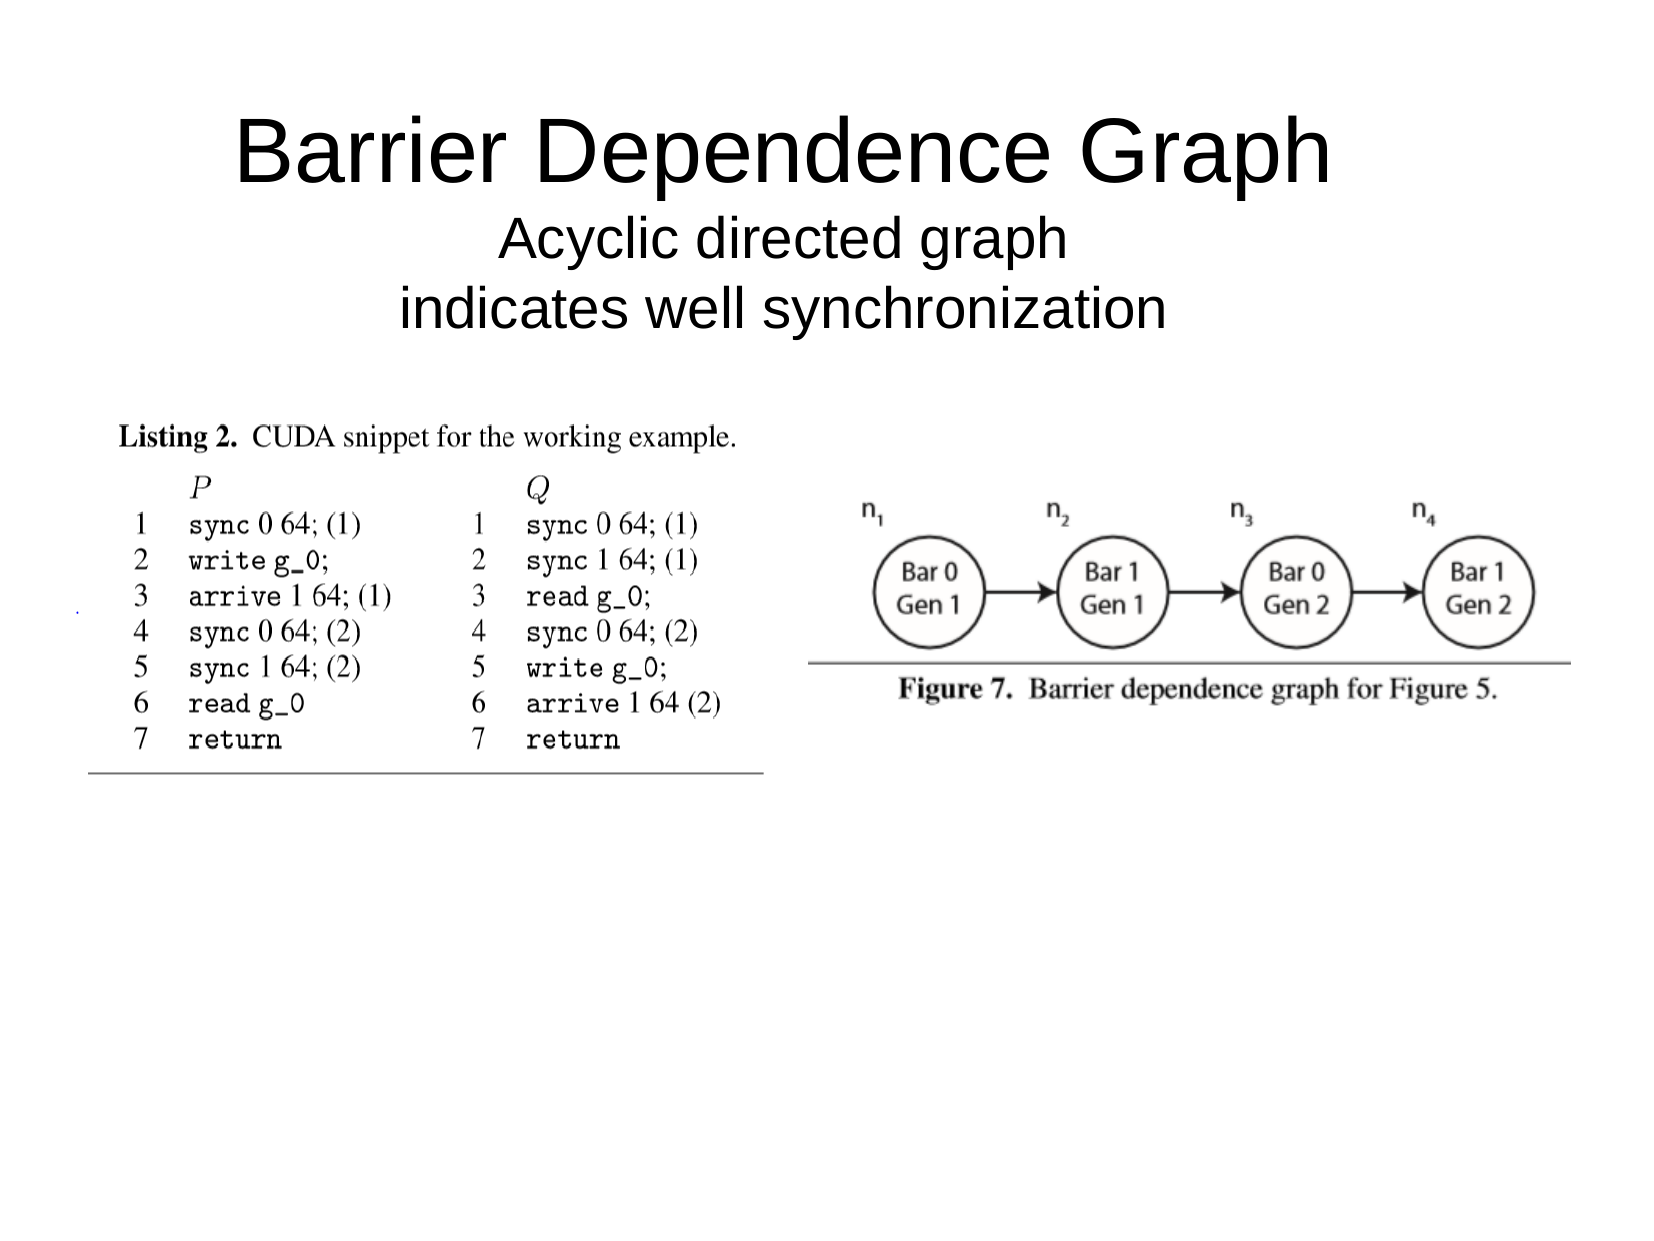

# Barrier Dependence Graph Acyclic directed graph indicates well synchronization